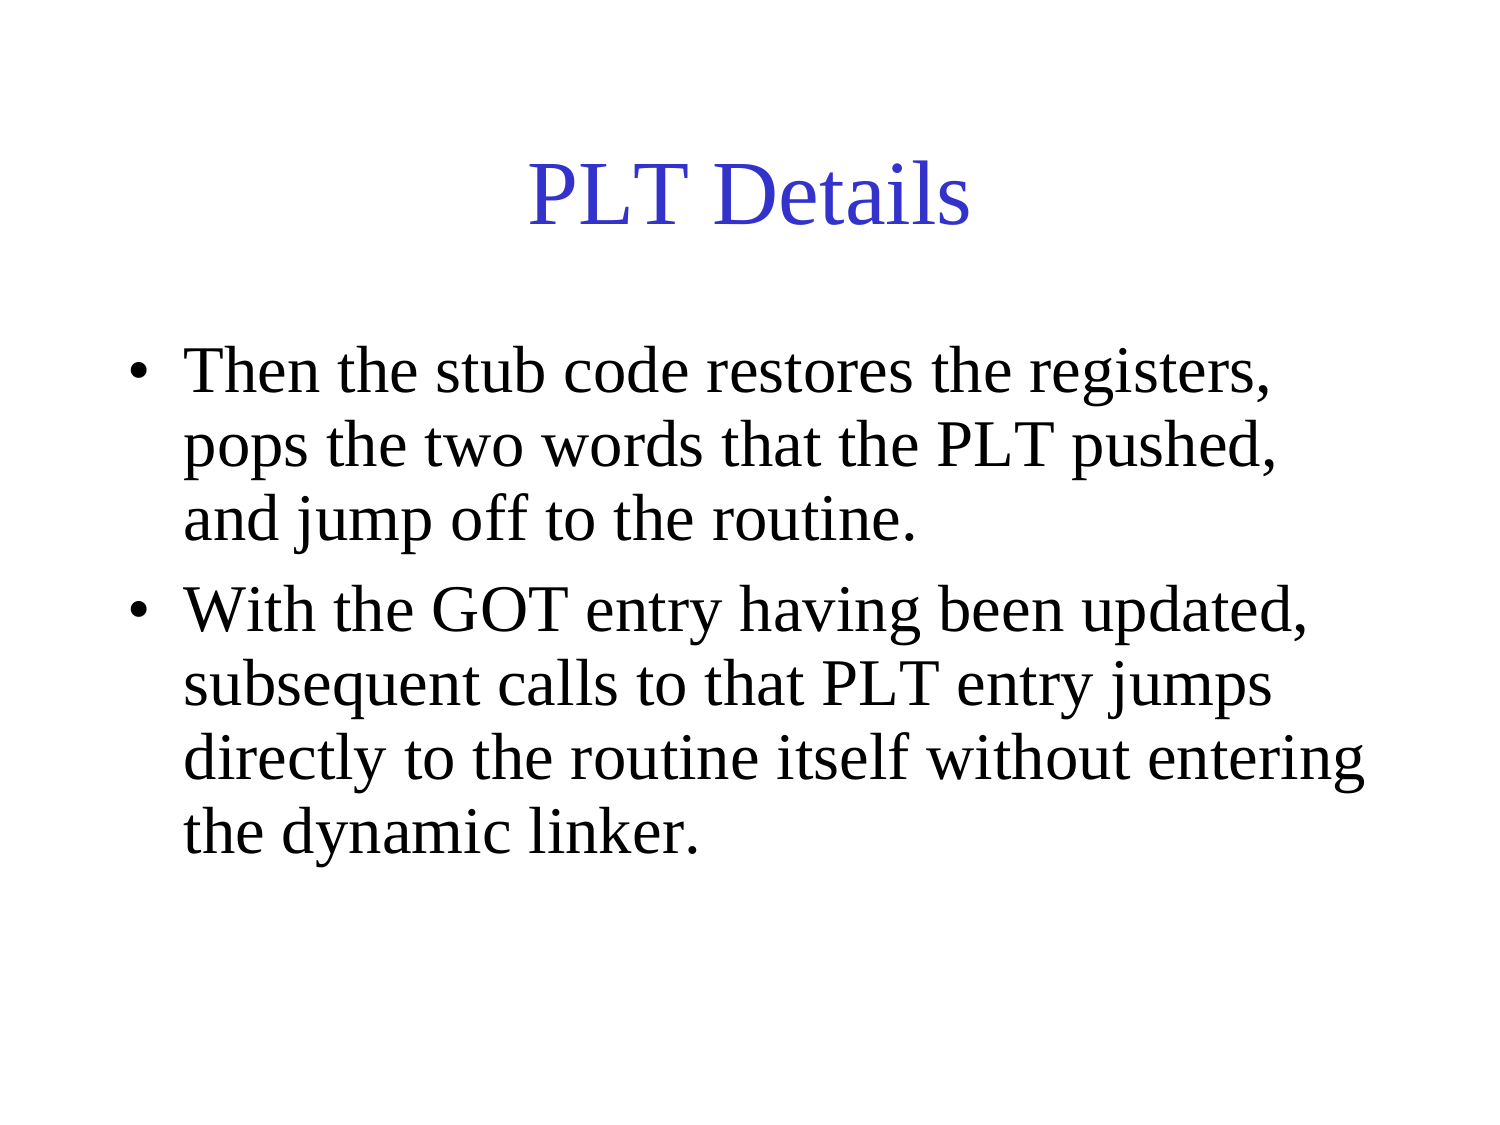

# PLT Details
Then the stub code restores the registers, pops the two words that the PLT pushed, and jump off to the routine.
With the GOT entry having been updated, subsequent calls to that PLT entry jumps directly to the routine itself without entering the dynamic linker.